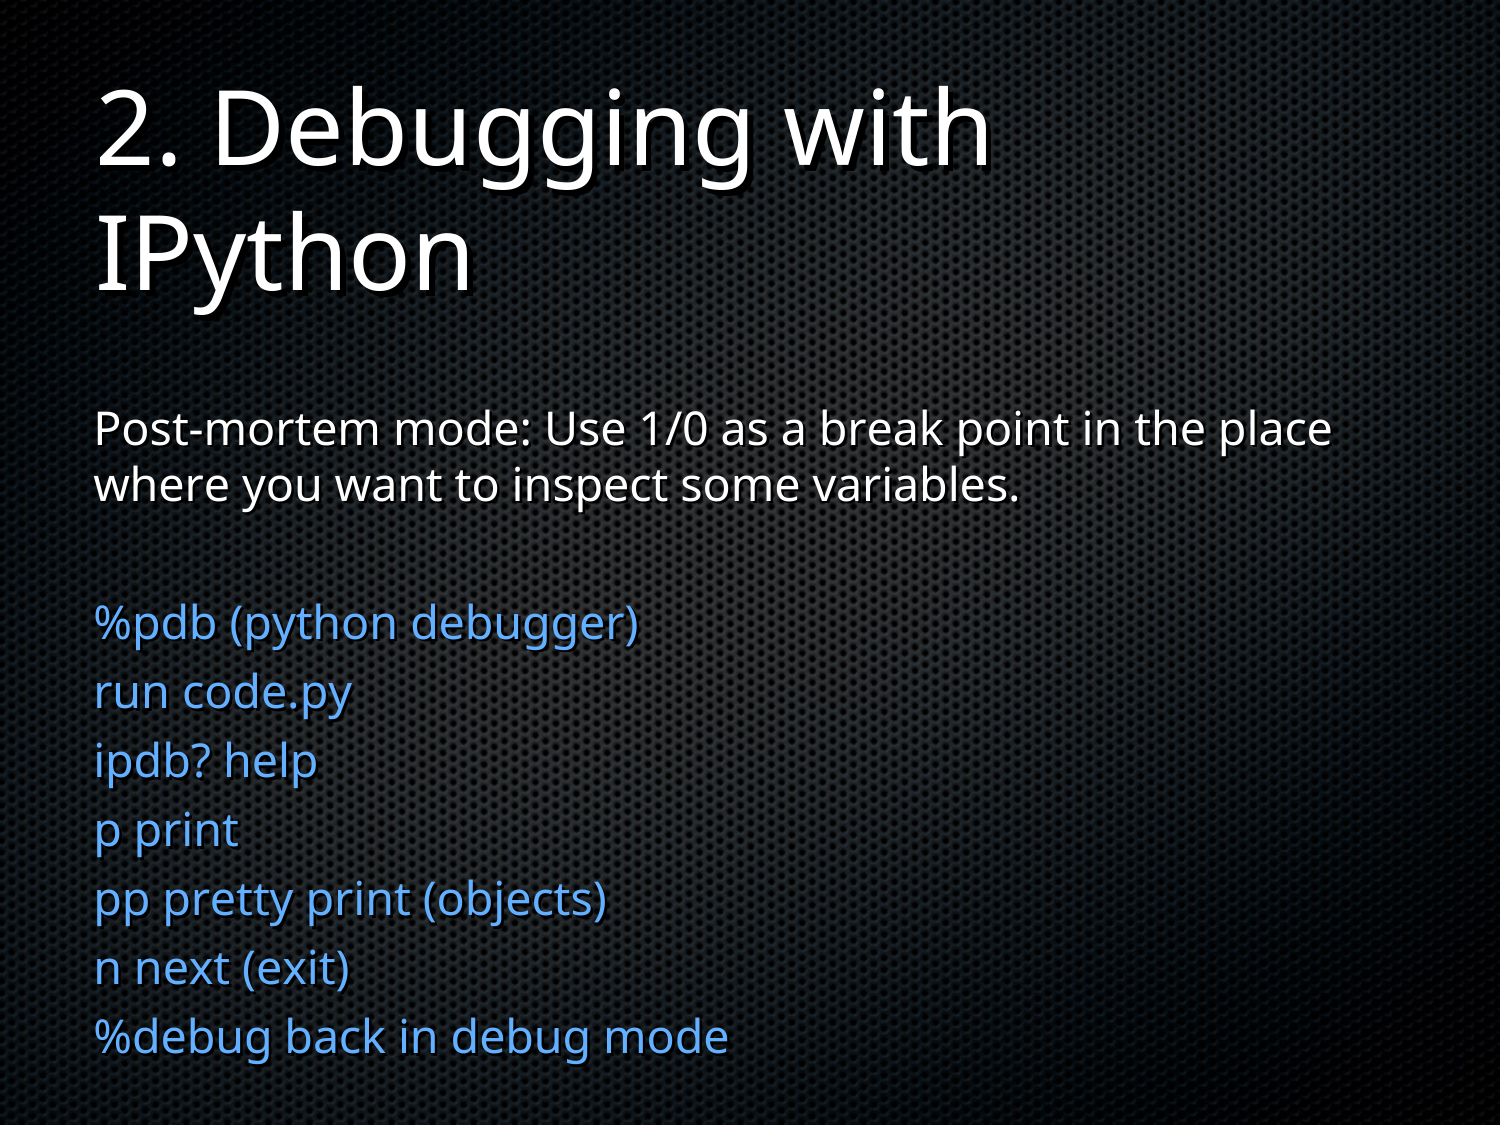

# 2. Debugging with IPython
Post-mortem mode: Use 1/0 as a break point in the place where you want to inspect some variables.
%pdb (python debugger)
run code.py
ipdb? help
p print
pp pretty print (objects)
n next (exit)
%debug back in debug mode